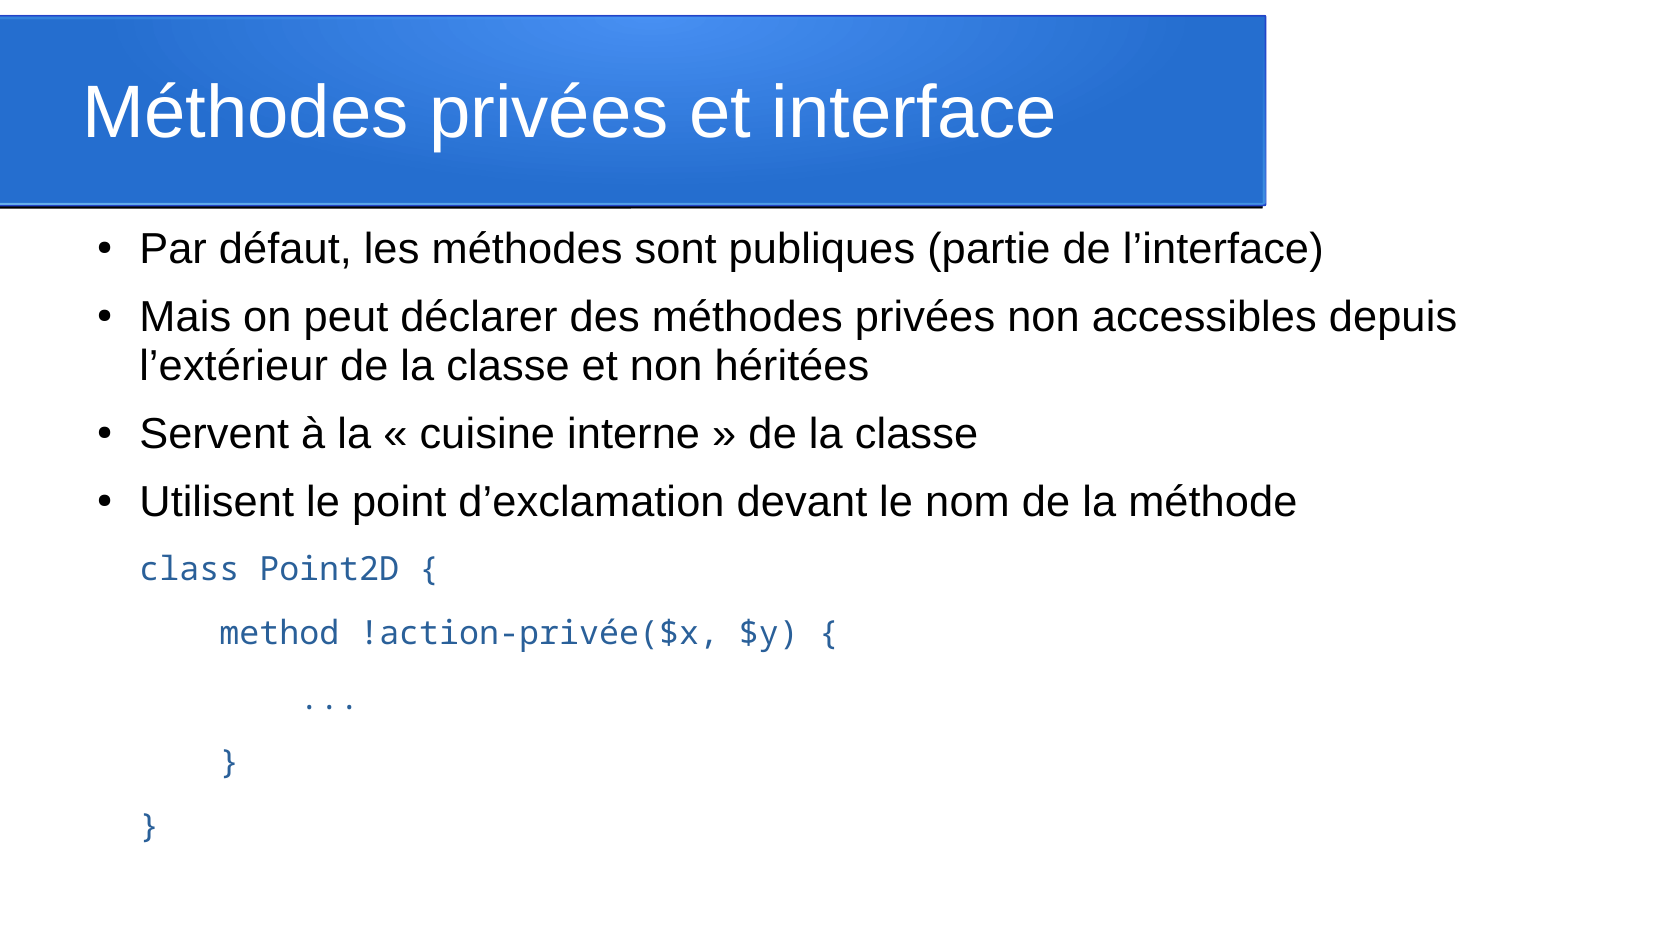

# Méthodes privées et interface
Par défaut, les méthodes sont publiques (partie de l’interface)
Mais on peut déclarer des méthodes privées non accessibles depuis l’extérieur de la classe et non héritées
Servent à la « cuisine interne » de la classe
Utilisent le point d’exclamation devant le nom de la méthode
class Point2D {
 method !action-privée($x, $y) {
 ...
 }
}